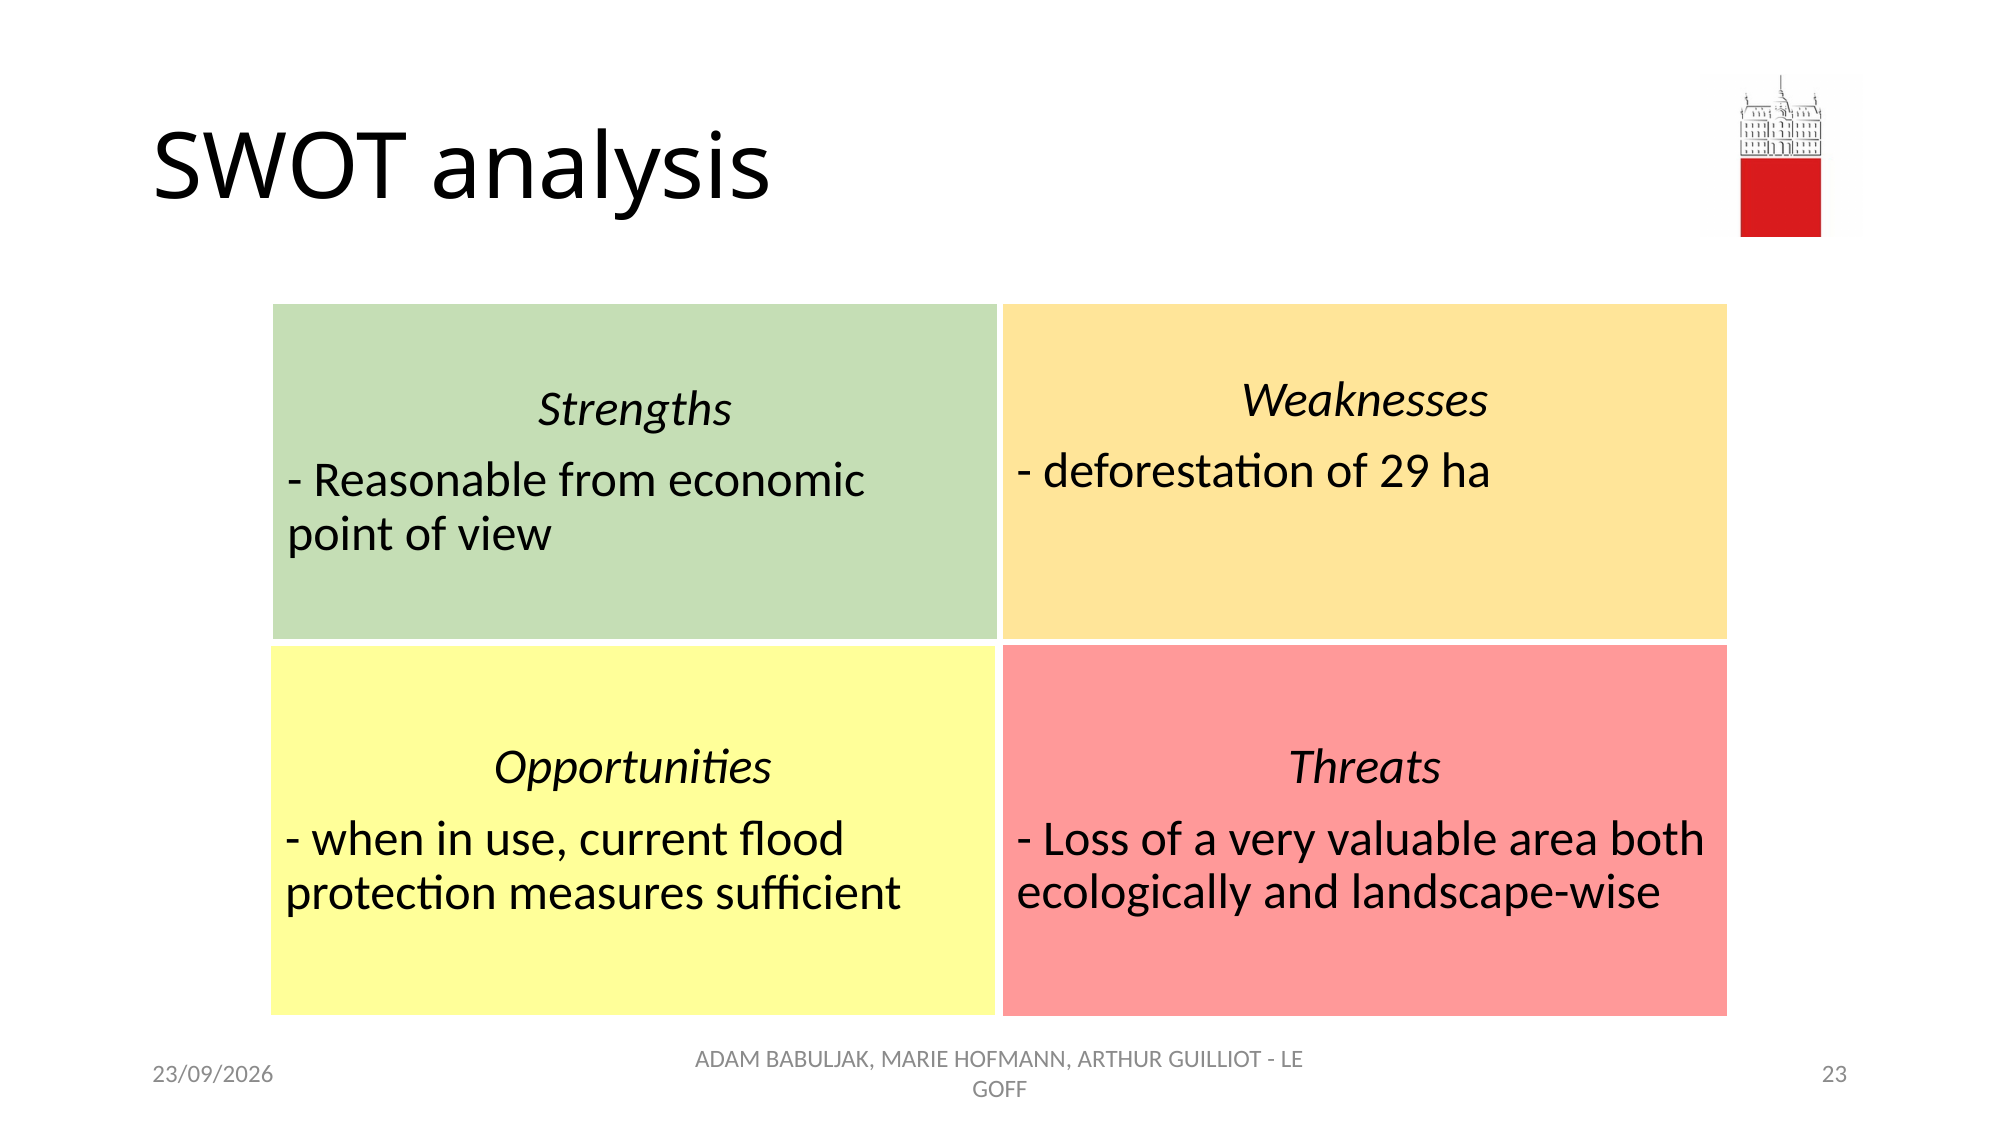

# SWOT analysis
Weaknesses
- deforestation of 29 ha
Strengths
- Reasonable from economic point of view
Threats
- Loss of a very valuable area both ecologically and landscape-wise
Opportunities
- when in use, current flood protection measures sufficient
ADAM BABULJAK, MARIE HOFMANN, ARTHUR GUILLIOT - LE GOFF